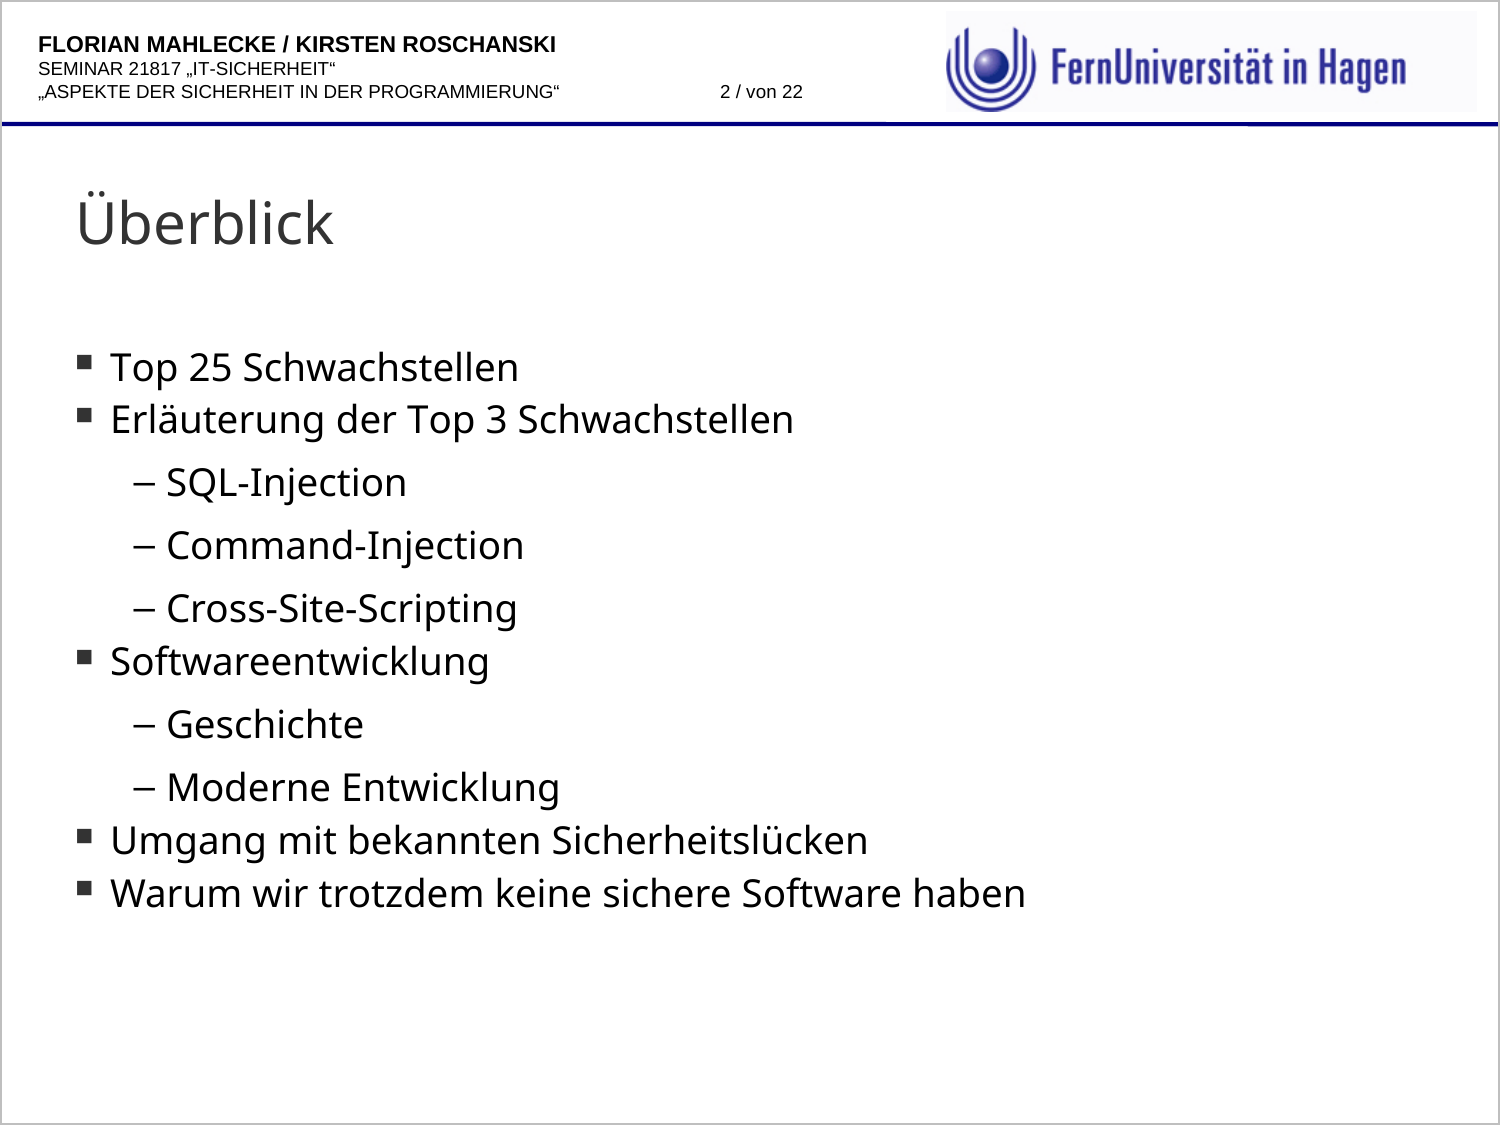

# Überblick
Top 25 Schwachstellen
Erläuterung der Top 3 Schwachstellen
 SQL-Injection
 Command-Injection
 Cross-Site-Scripting
Softwareentwicklung
 Geschichte
 Moderne Entwicklung
Umgang mit bekannten Sicherheitslücken
Warum wir trotzdem keine sichere Software haben